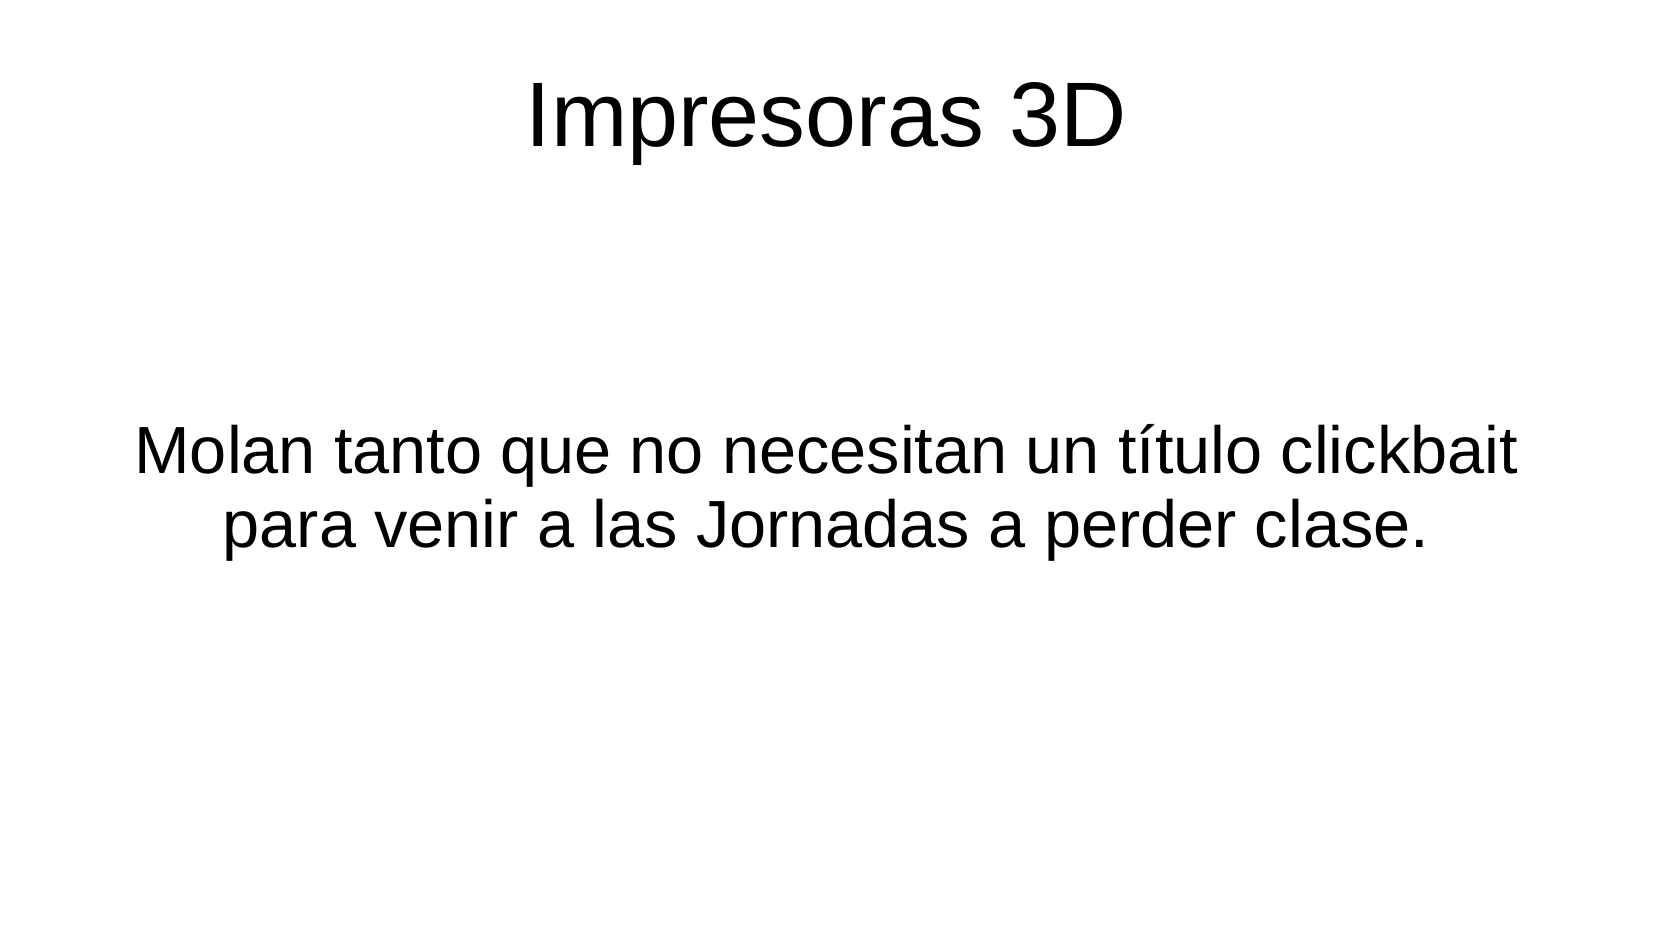

# Impresoras 3D
Molan tanto que no necesitan un título clickbait para venir a las Jornadas a perder clase.